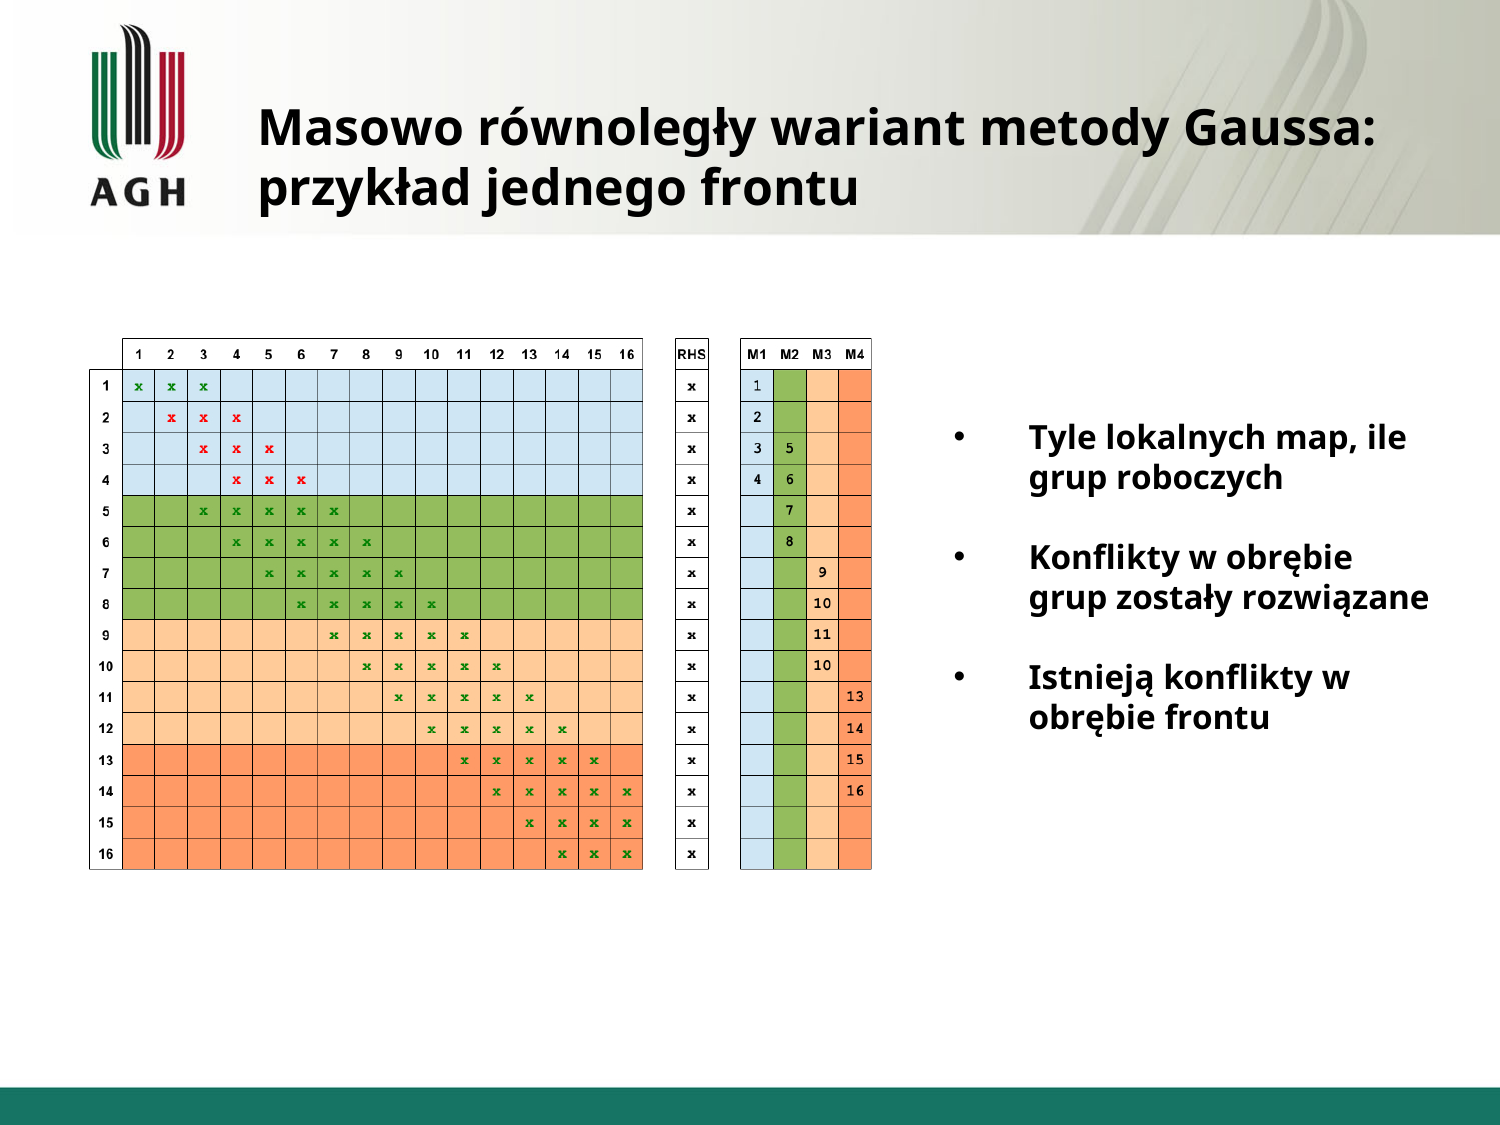

# Masowo równoległy wariant metody Gaussa: przykład jednego frontu
Tyle lokalnych map, ile grup roboczych
Konflikty w obrębie grup zostały rozwiązane
Istnieją konflikty w obrębie frontu